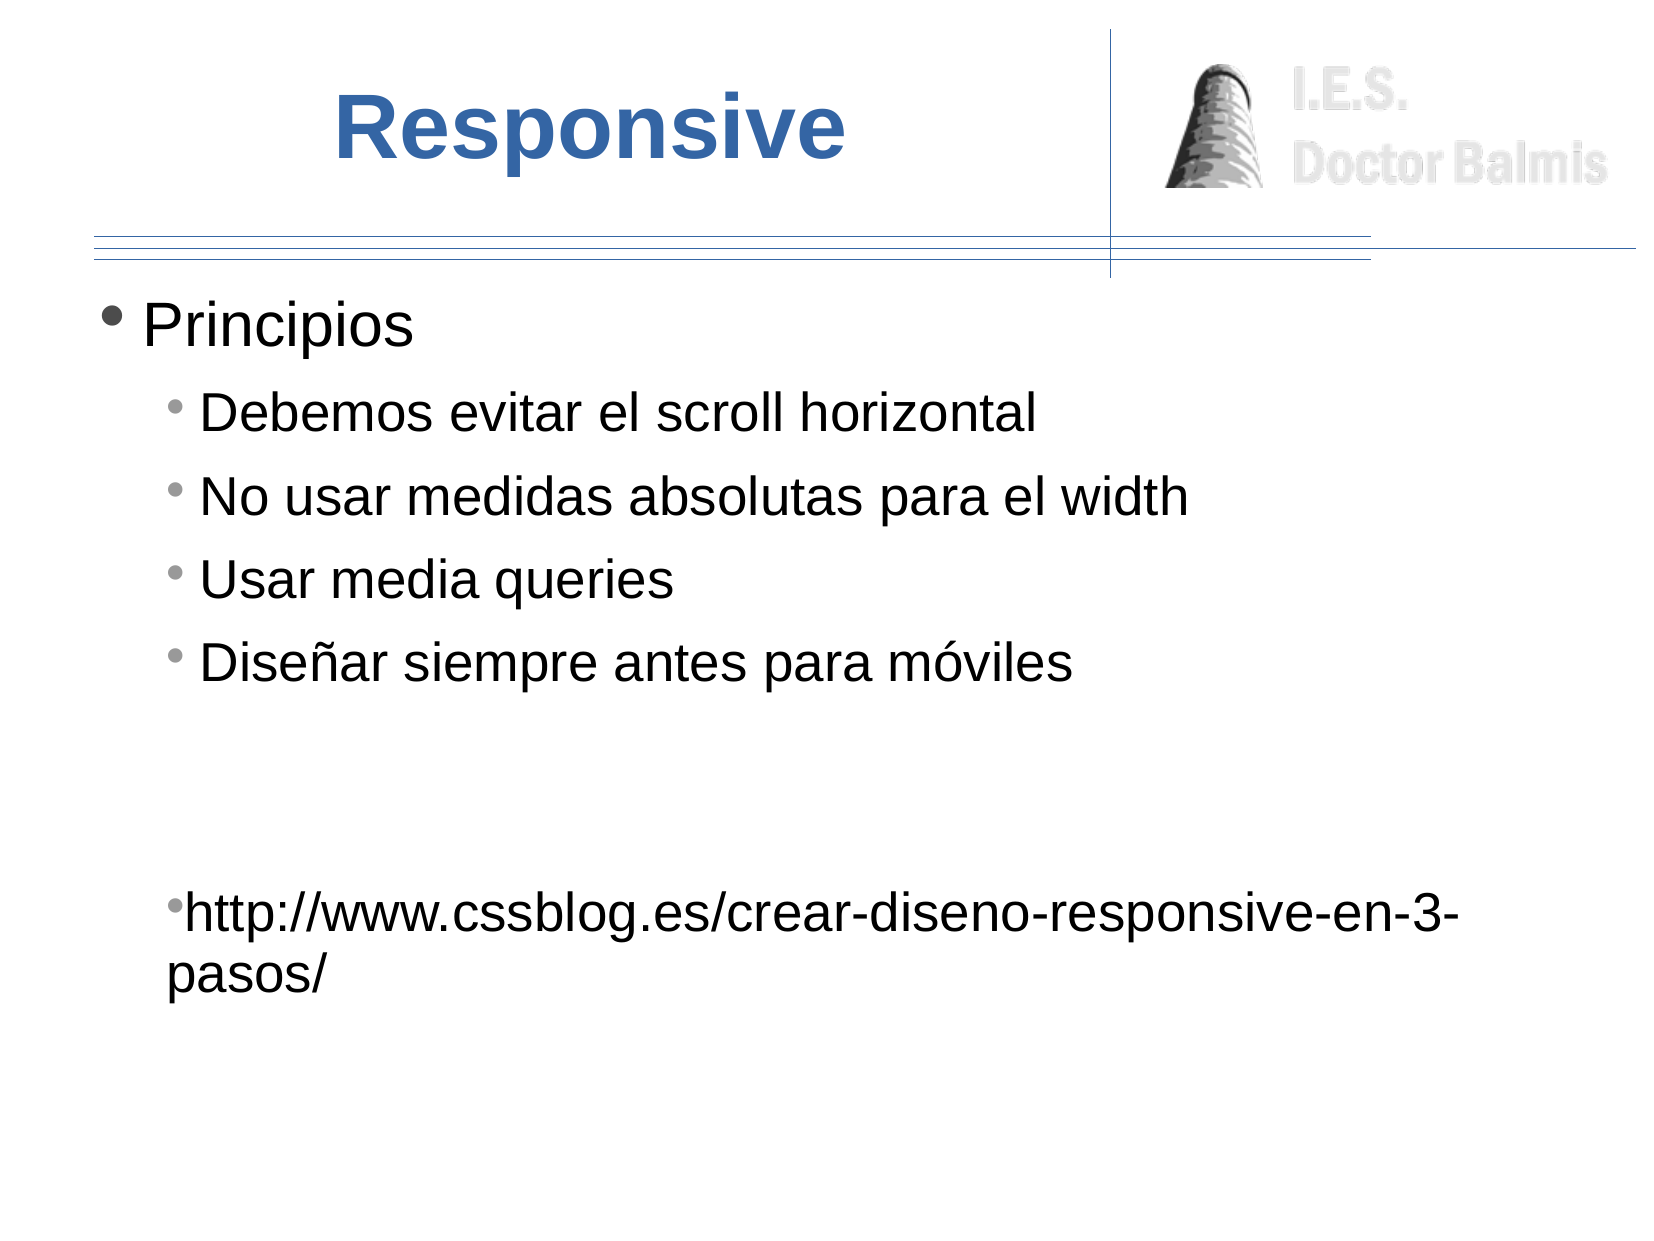

# Responsive
 Principios
 Debemos evitar el scroll horizontal
 No usar medidas absolutas para el width
 Usar media queries
 Diseñar siempre antes para móviles
http://www.cssblog.es/crear-diseno-responsive-en-3-pasos/